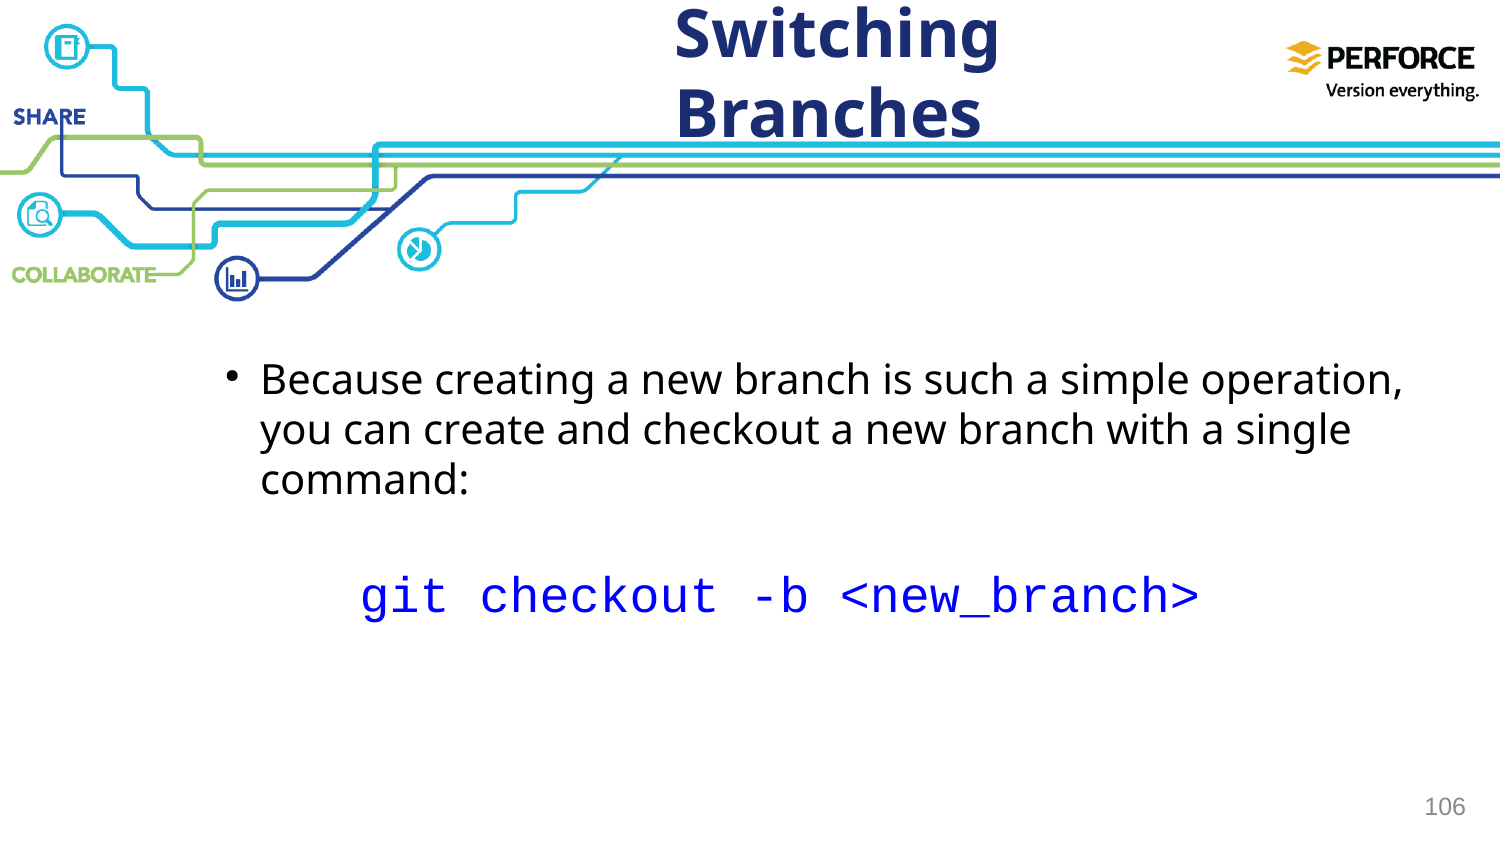

# Switching Branches
Because creating a new branch is such a simple operation, you can create and checkout a new branch with a single command:
git checkout -b <new_branch>